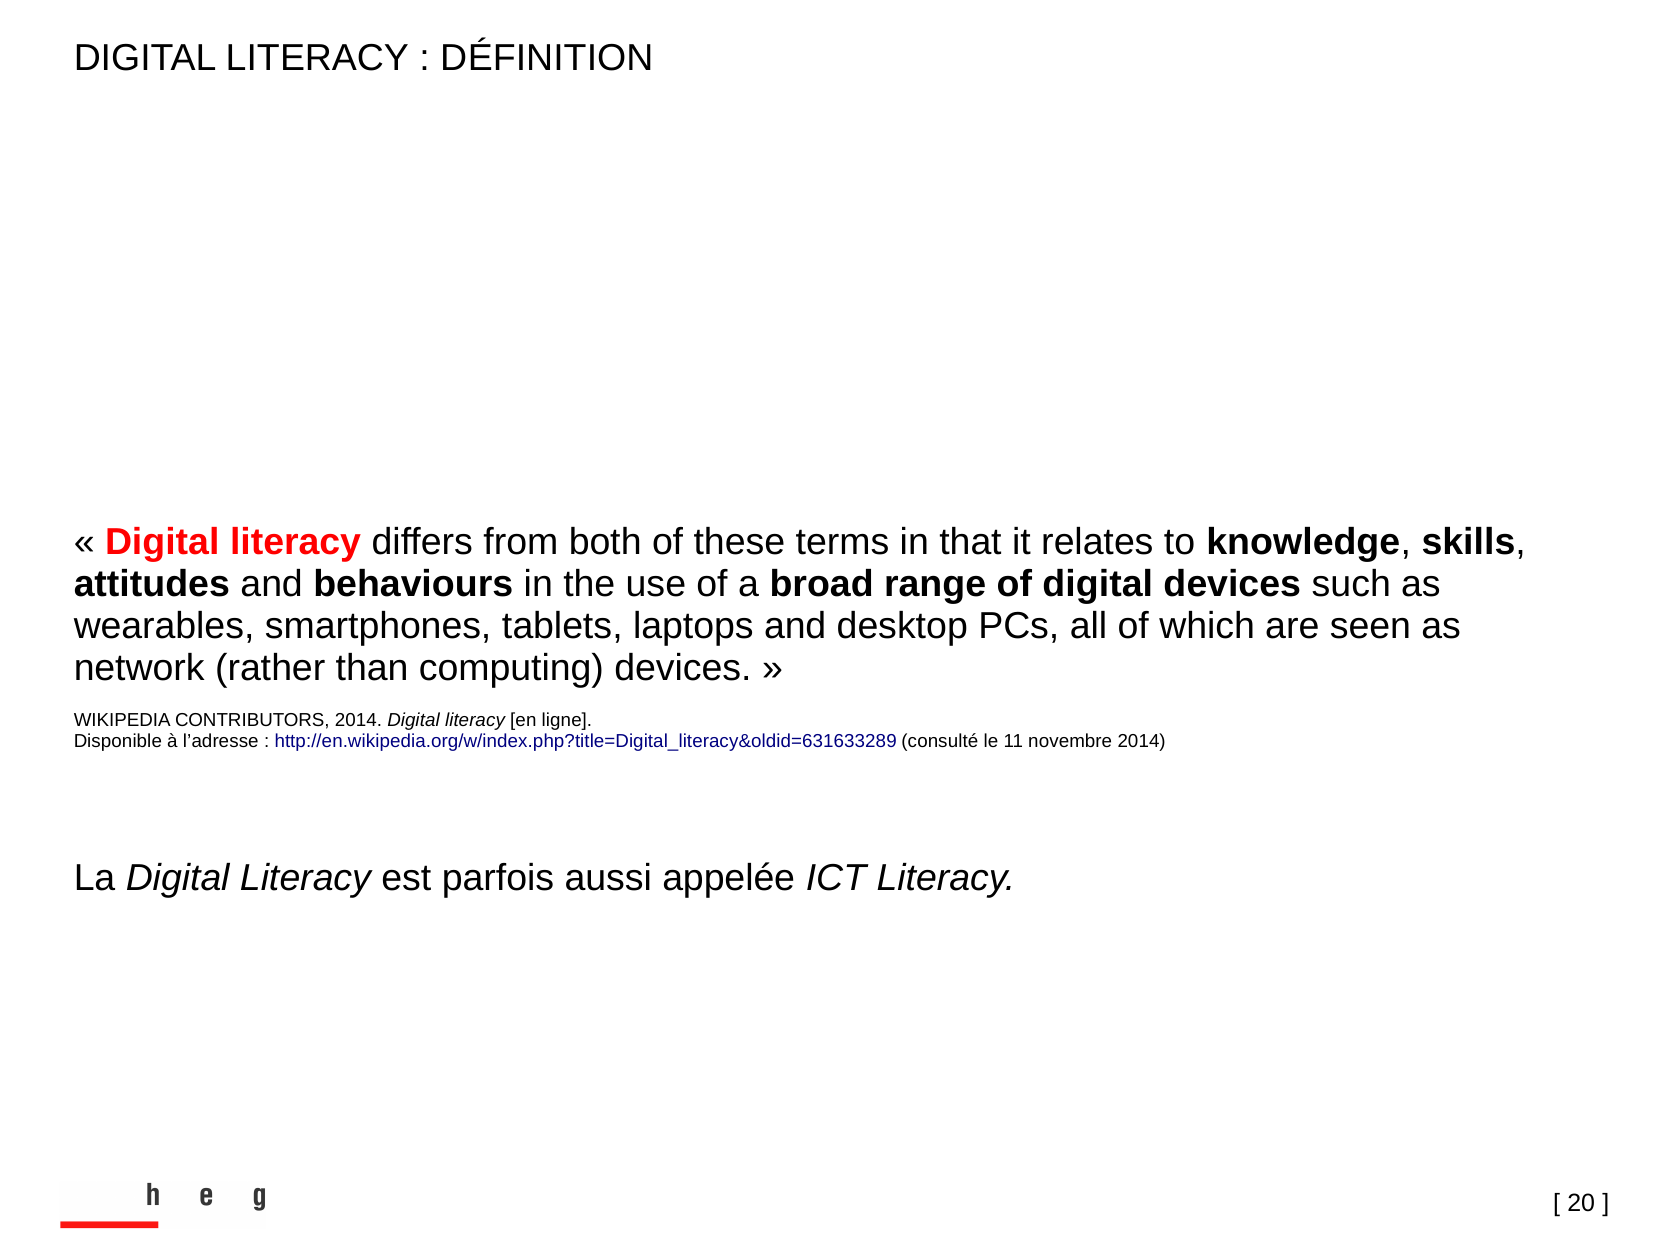

DIGITAL LITERACY : DÉFINITION
« Digital literacy differs from both of these terms in that it relates to knowledge, skills, attitudes and behaviours in the use of a broad range of digital devices such as wearables, smartphones, tablets, laptops and desktop PCs, all of which are seen as network (rather than computing) devices. »
WIKIPEDIA CONTRIBUTORS, 2014. Digital literacy [en ligne].
Disponible à l’adresse : http://en.wikipedia.org/w/index.php?title=Digital_literacy&oldid=631633289 (consulté le 11 novembre 2014)
La Digital Literacy est parfois aussi appelée ICT Literacy.